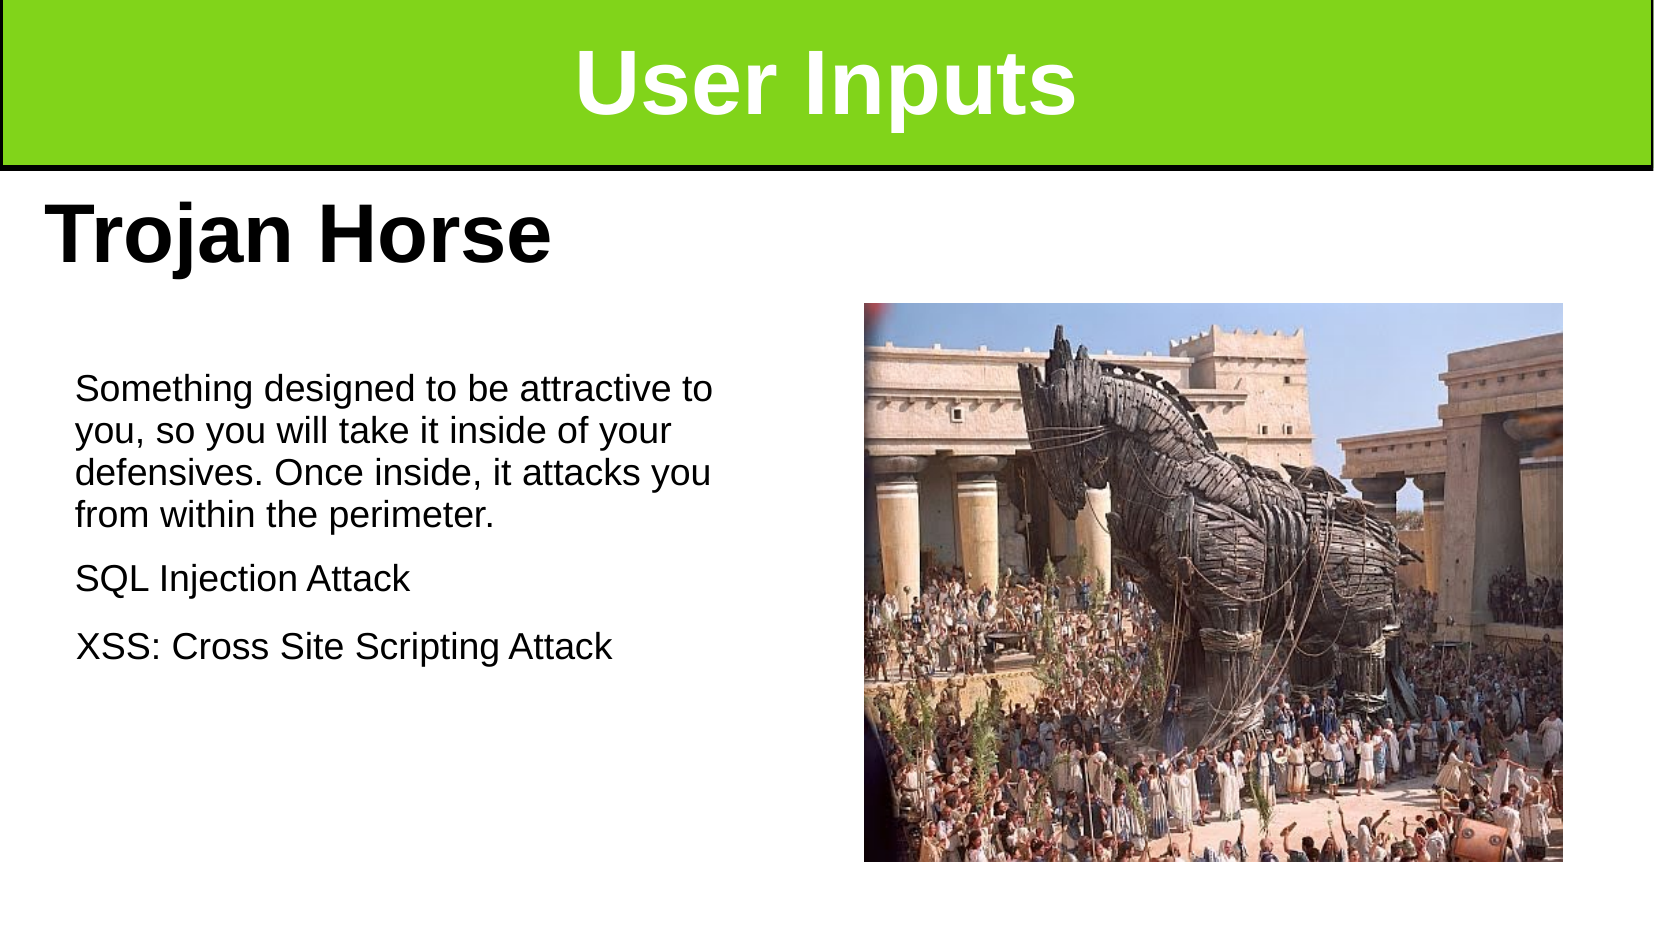

# User Inputs
Trojan Horse
Something designed to be attractive to you, so you will take it inside of your defensives. Once inside, it attacks you from within the perimeter.
SQL Injection Attack
XSS: Cross Site Scripting Attack